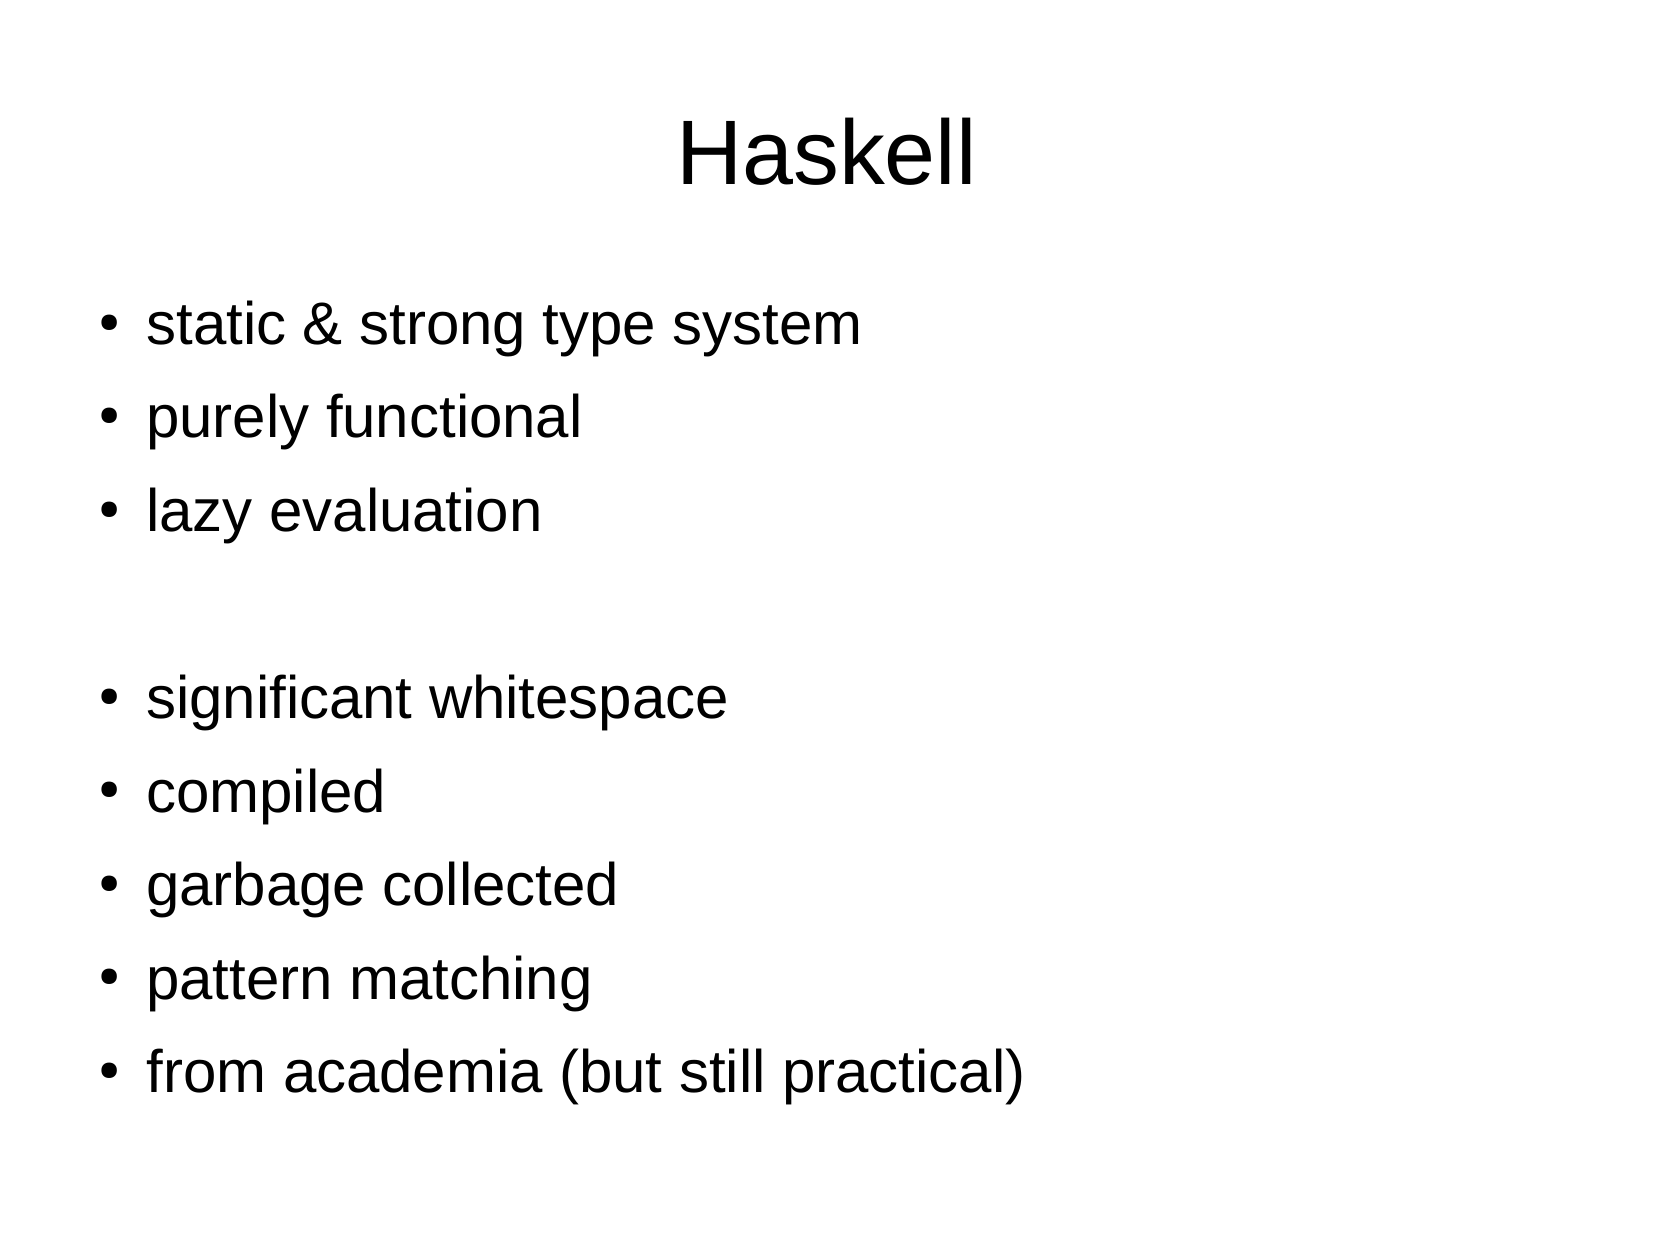

# Haskell
static & strong type system
purely functional
lazy evaluation
significant whitespace
compiled
garbage collected
pattern matching
from academia (but still practical)